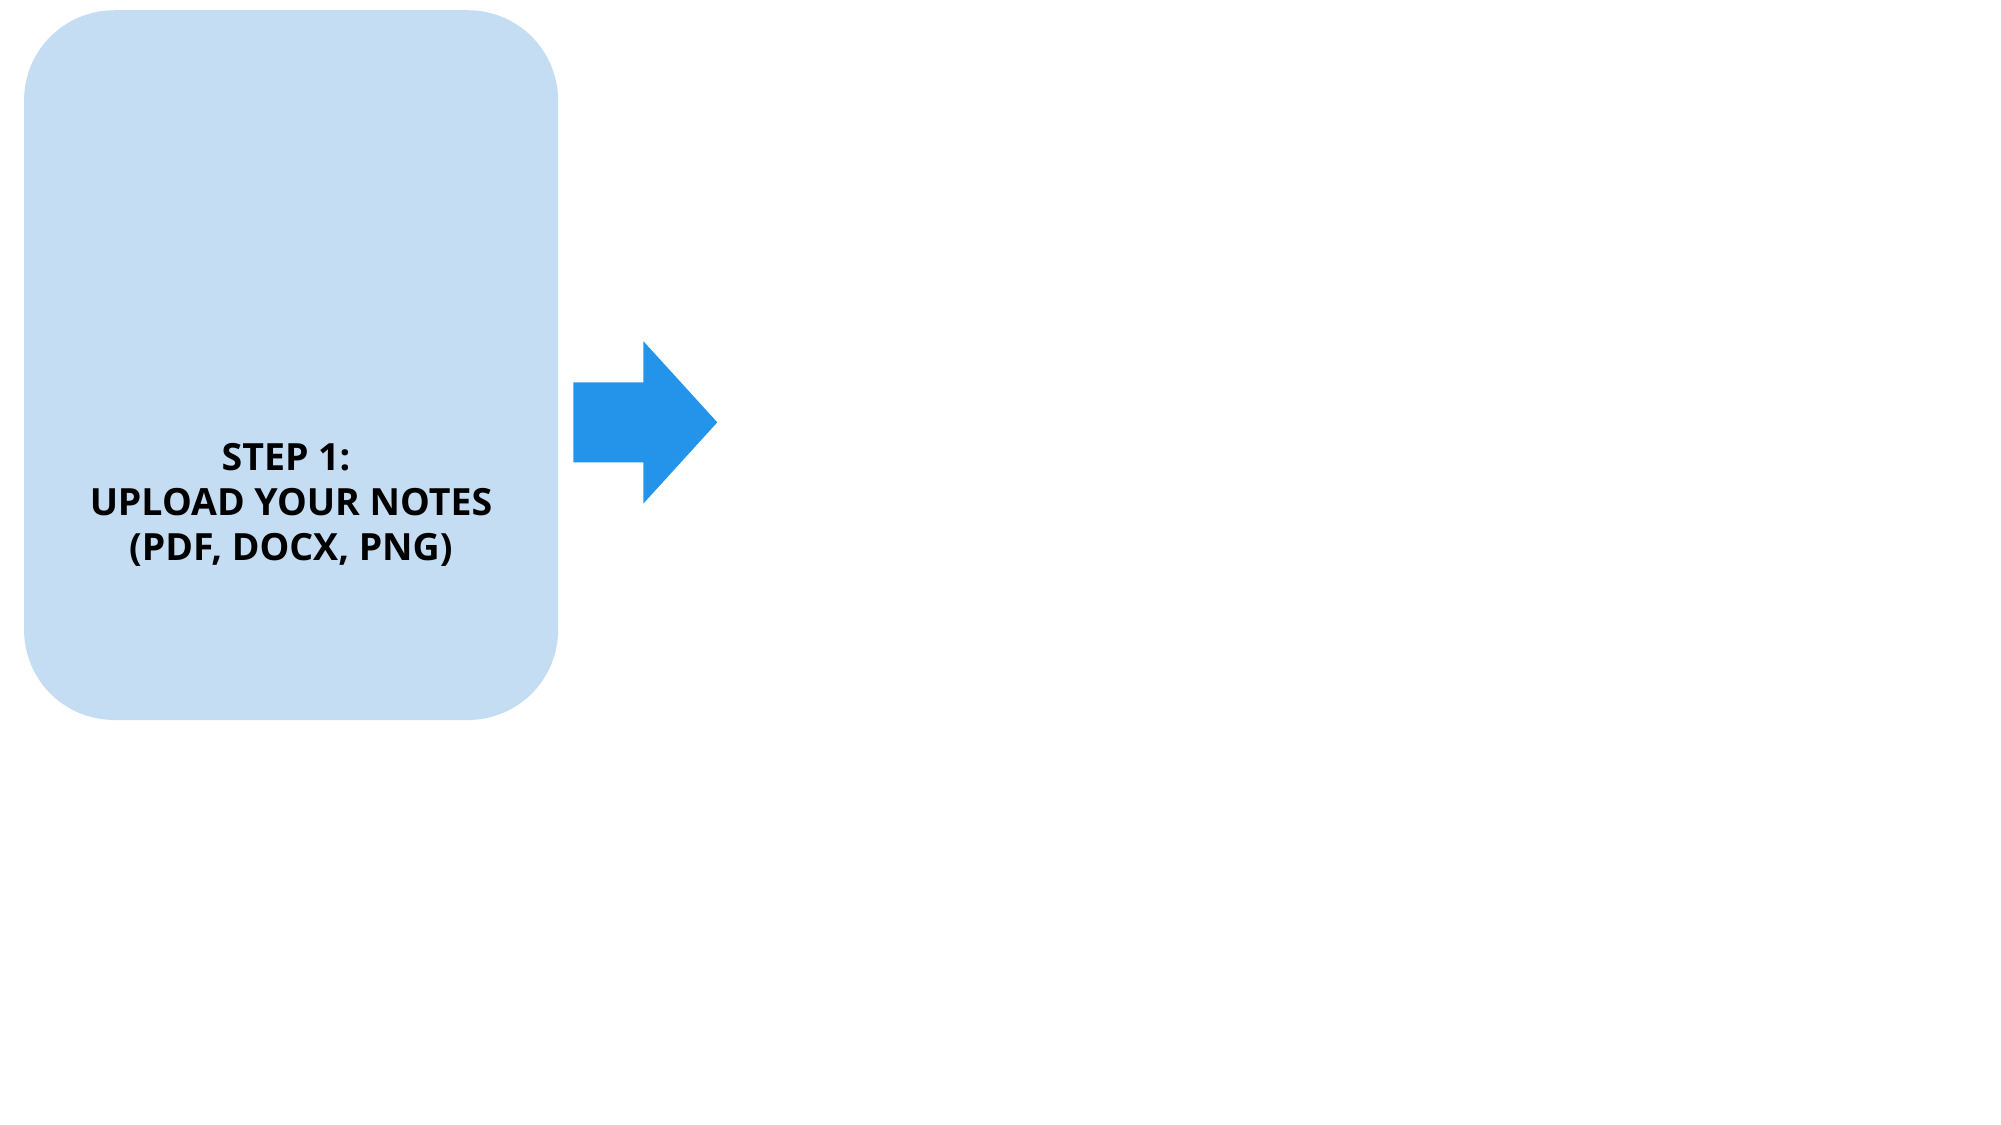

STEP 1:
UPLOAD YOUR NOTES
(PDF, DOCX, PNG)